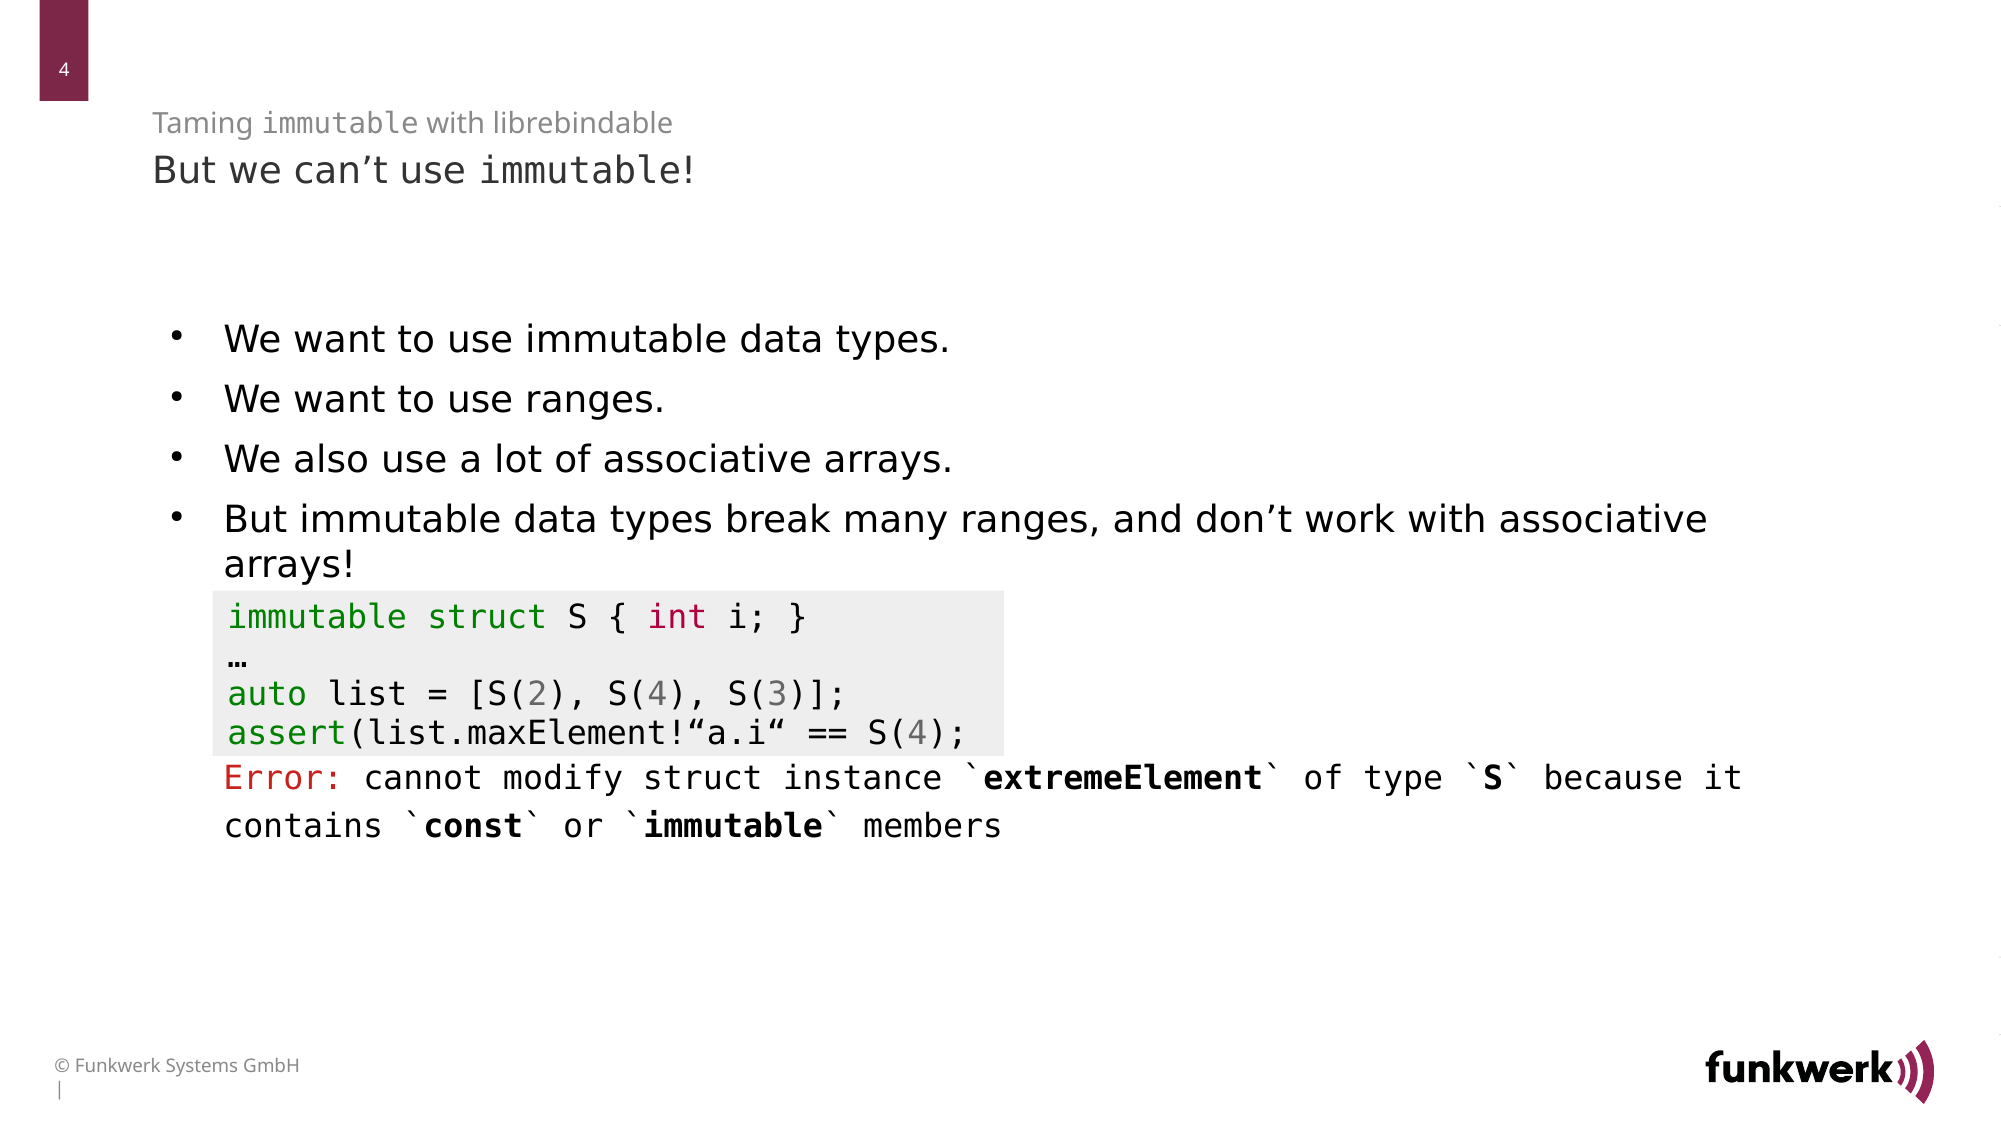

4
# Taming immutable with librebindable
But we can’t use immutable!
We want to use immutable data types.
We want to use ranges.
We also use a lot of associative arrays.
But immutable data types break many ranges, and don’t work with associative arrays!
Error: cannot modify struct instance `extremeElement` of type `S` because it contains `const` or `immutable` members
immutable struct S { int i; }
…
auto list = [S(2), S(4), S(3)];
assert(list.maxElement!“a.i“ == S(4);